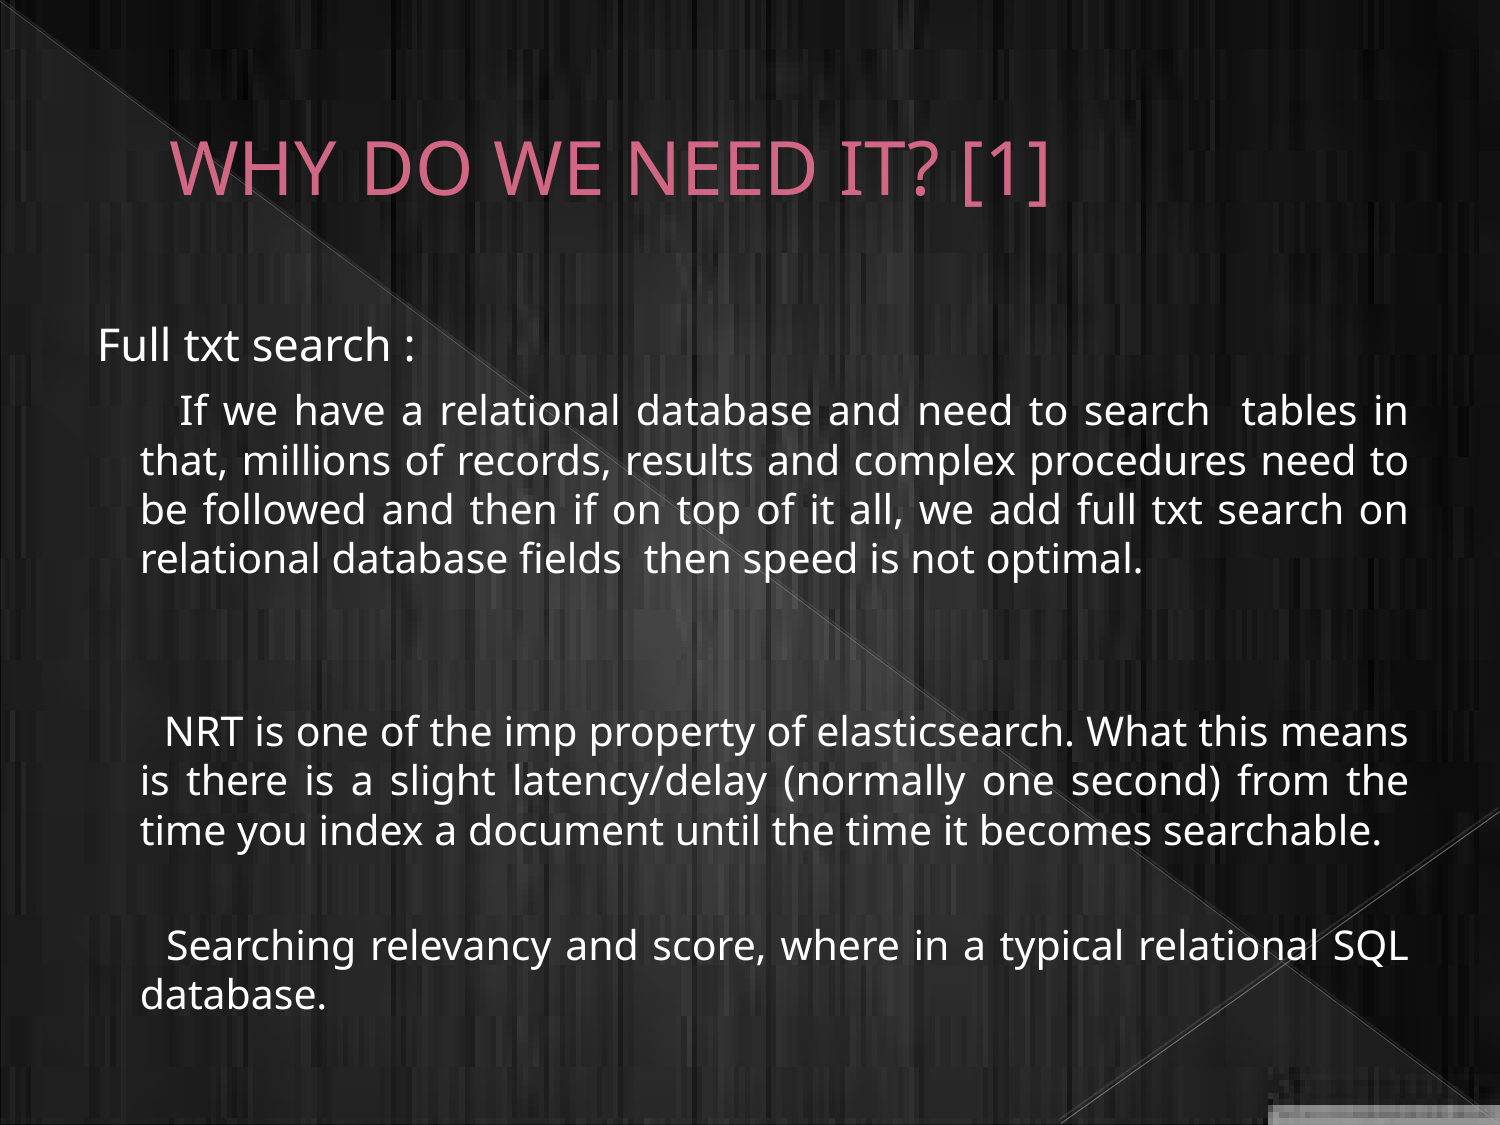

# WHY DO WE NEED IT? [1]
Full txt search :
 If we have a relational database and need to search tables in that, millions of records, results and complex procedures need to be followed and then if on top of it all, we add full txt search on relational database fields then speed is not optimal.
 NRT is one of the imp property of elasticsearch. What this means is there is a slight latency/delay (normally one second) from the time you index a document until the time it becomes searchable.
 Searching relevancy and score, where in a typical relational SQL database.